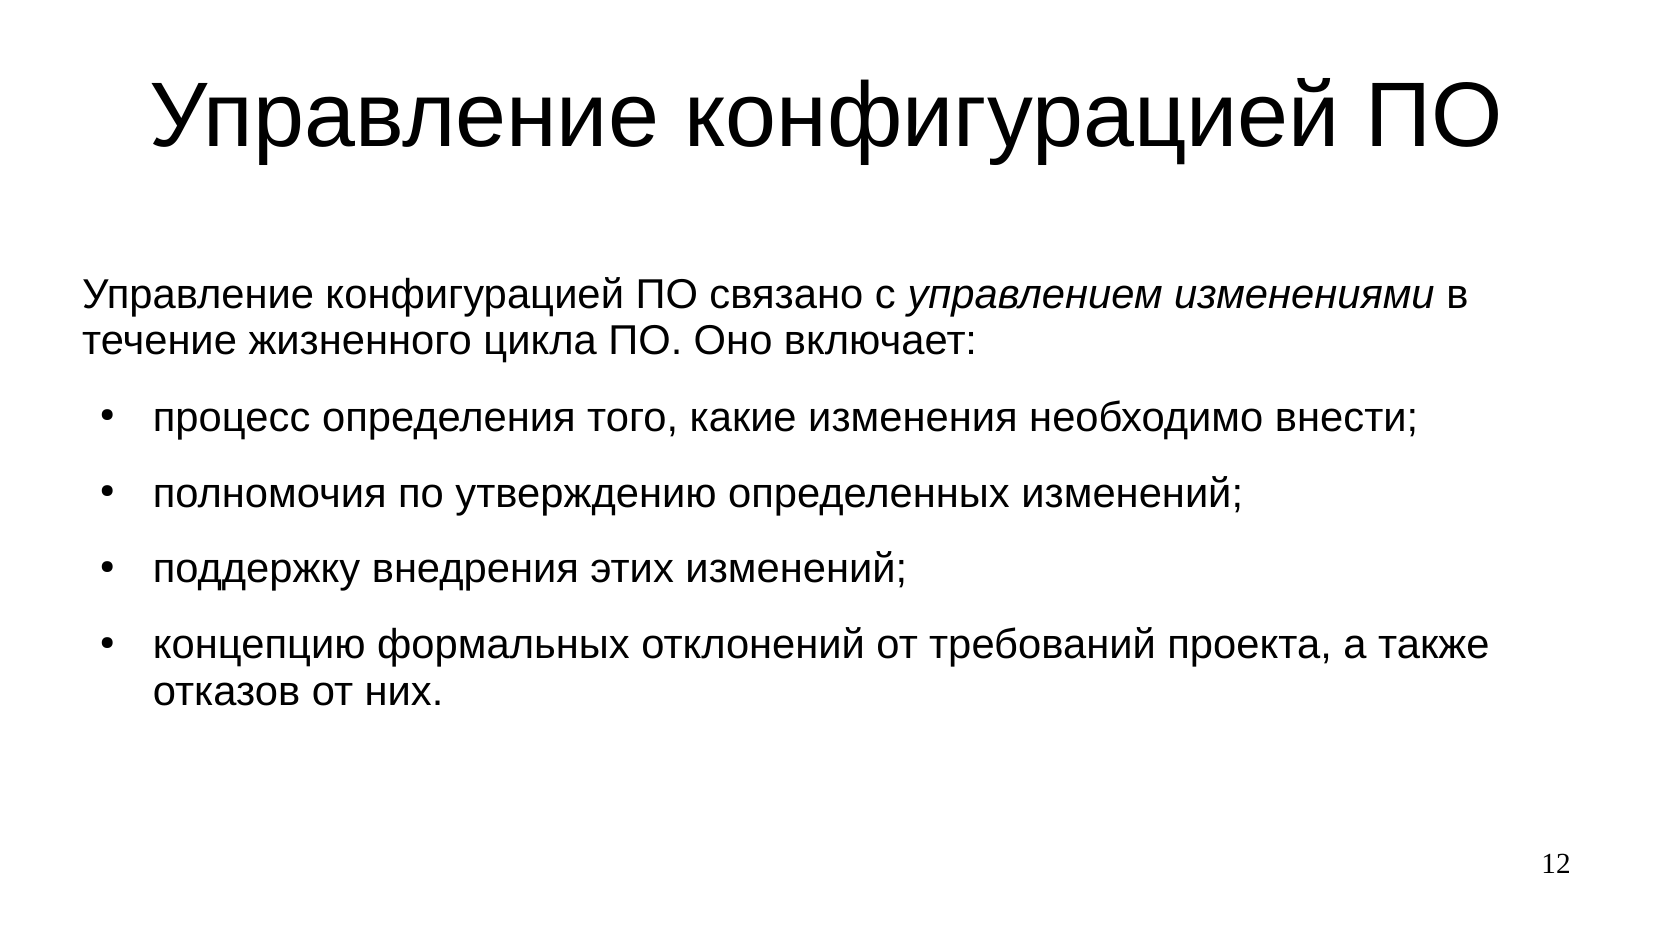

# Управление конфигурацией ПО
Управление конфигурацией ПО связано с управлением изменениями в течение жизненного цикла ПО. Оно включает:
процесс определения того, какие изменения необходимо внести;
полномочия по утверждению определенных изменений;
поддержку внедрения этих изменений;
концепцию формальных отклонений от требований проекта, а также отказов от них.
12